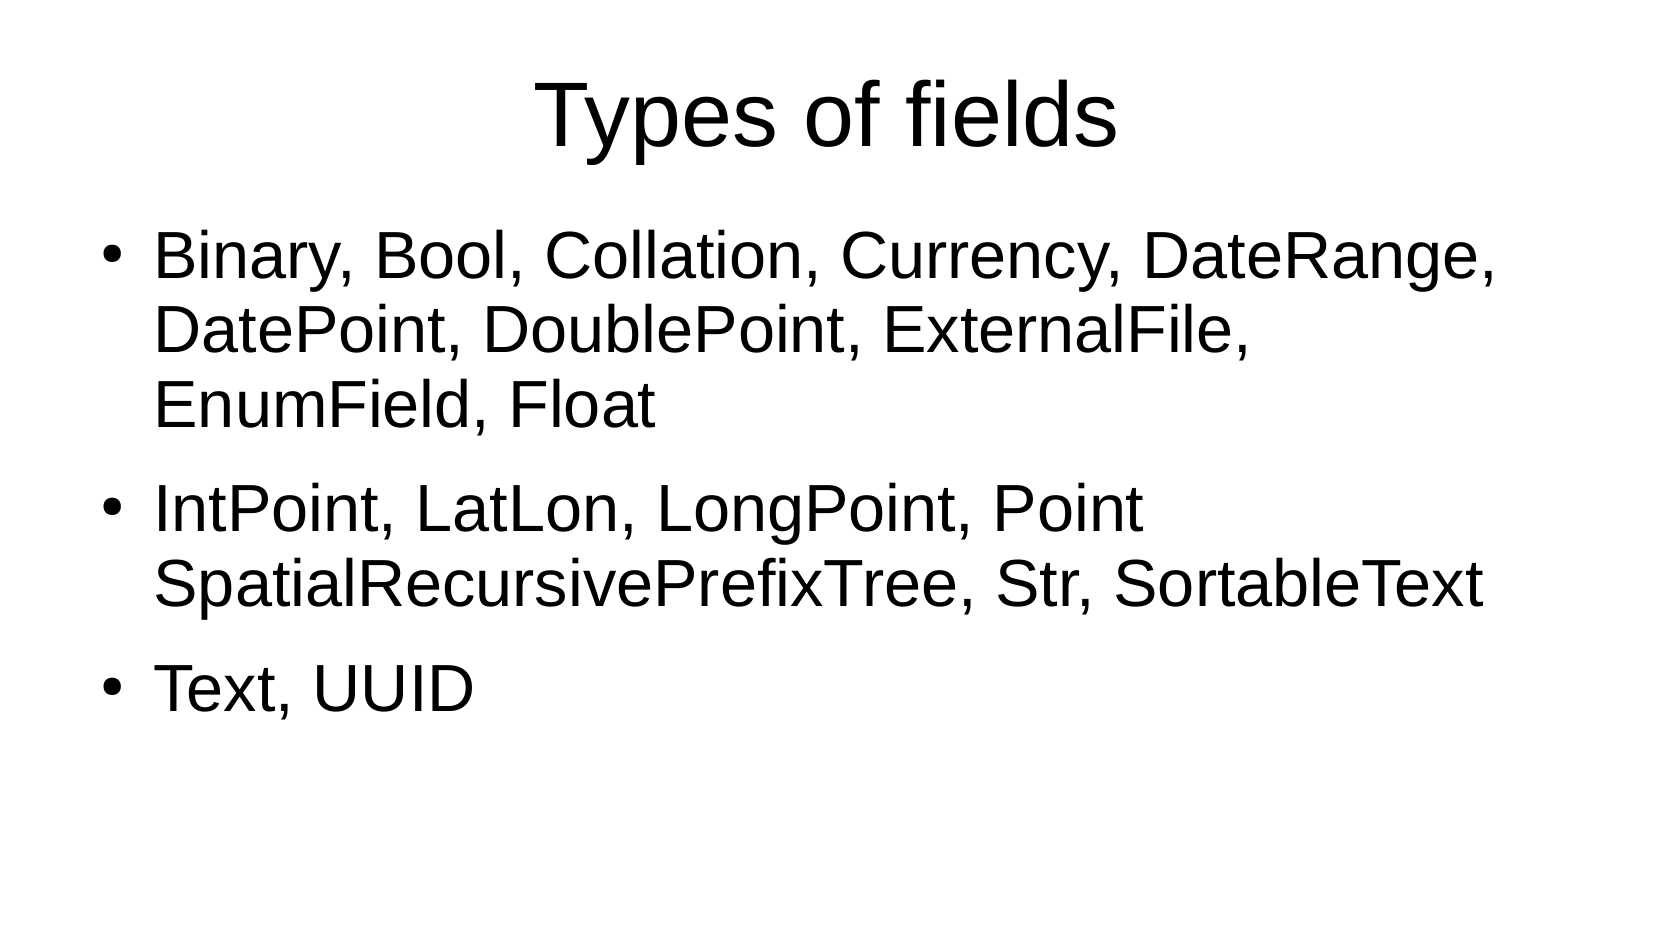

# Types of fields
Binary, Bool, Collation, Currency, DateRange, DatePoint, DoublePoint, ExternalFile, EnumField, Float
IntPoint, LatLon, LongPoint, Point SpatialRecursivePrefixTree, Str, SortableText
Text, UUID